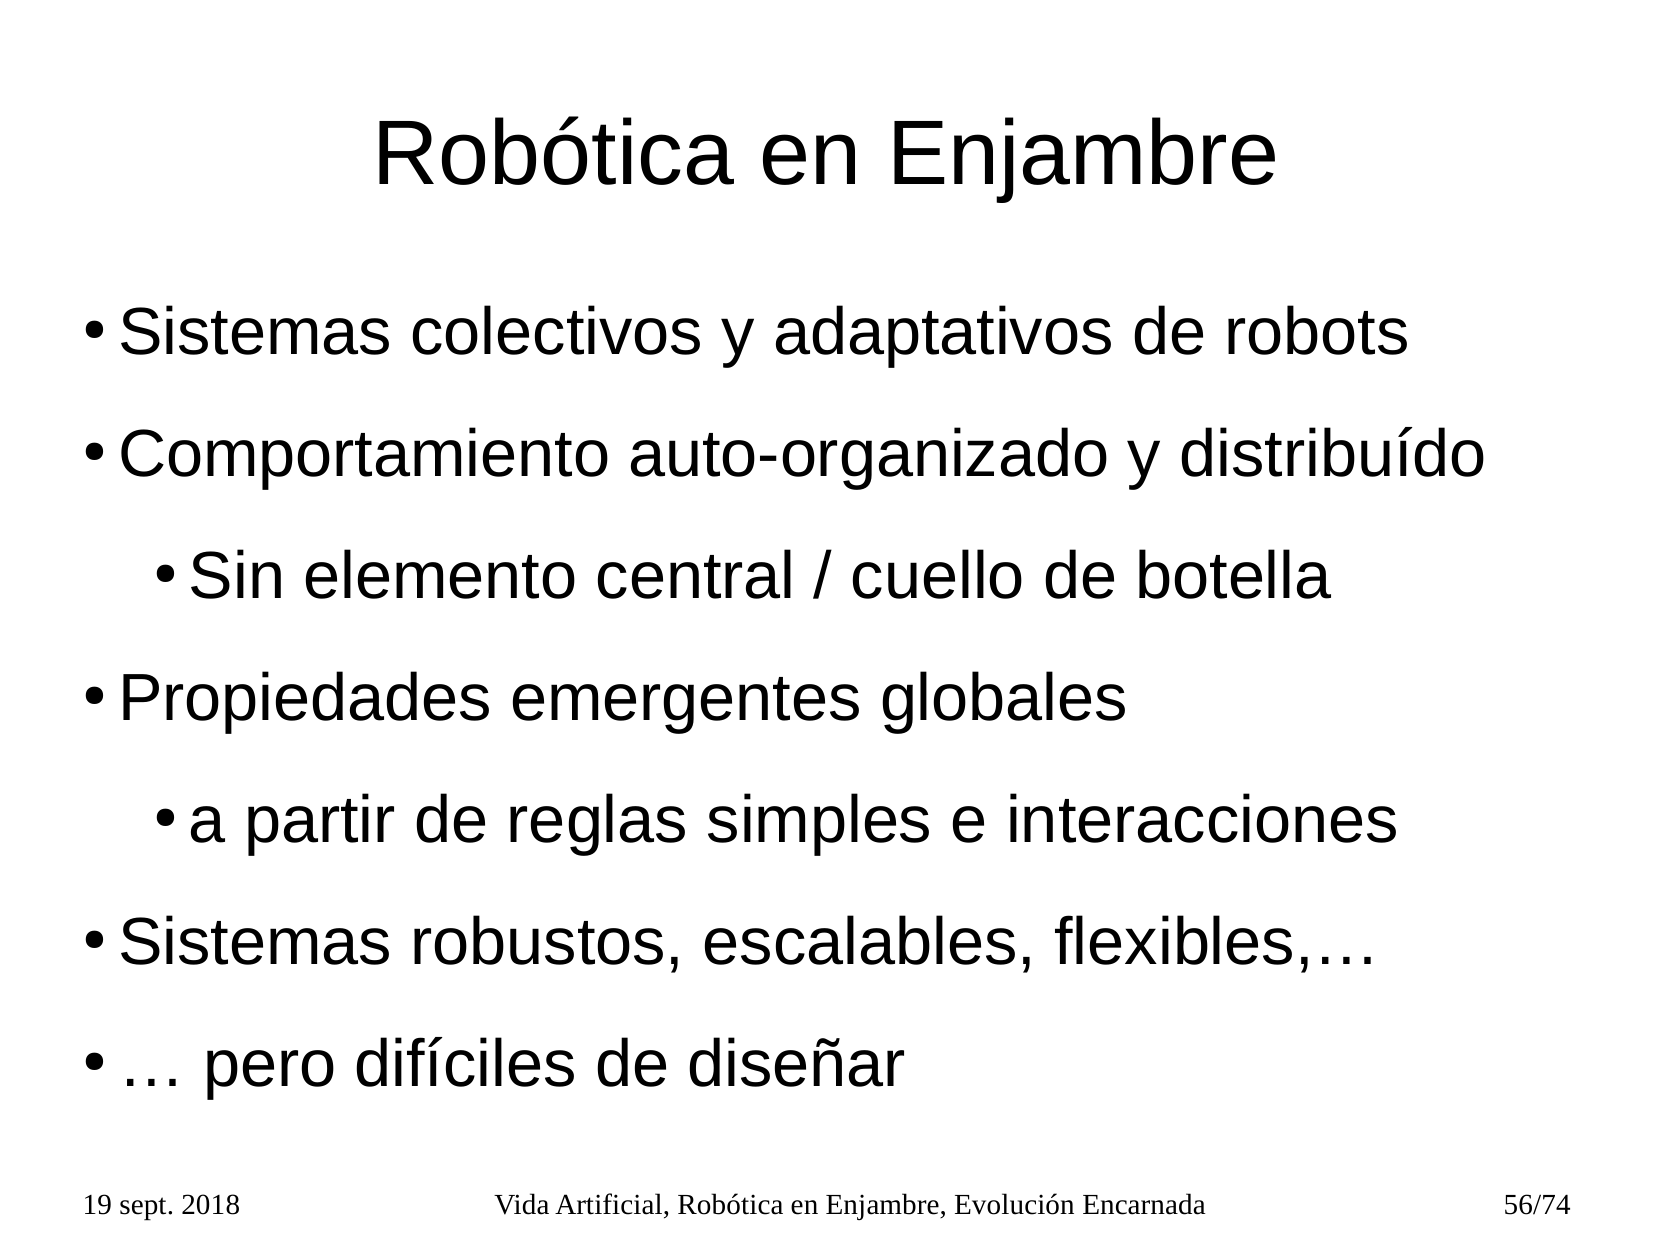

# Robótica en Enjambre
Sistemas colectivos y adaptativos de robots
Comportamiento auto-organizado y distribuído
Sin elemento central / cuello de botella
Propiedades emergentes globales
a partir de reglas simples e interacciones
Sistemas robustos, escalables, flexibles,…
… pero difíciles de diseñar
19 sept. 2018
Vida Artificial, Robótica en Enjambre, Evolución Encarnada
56